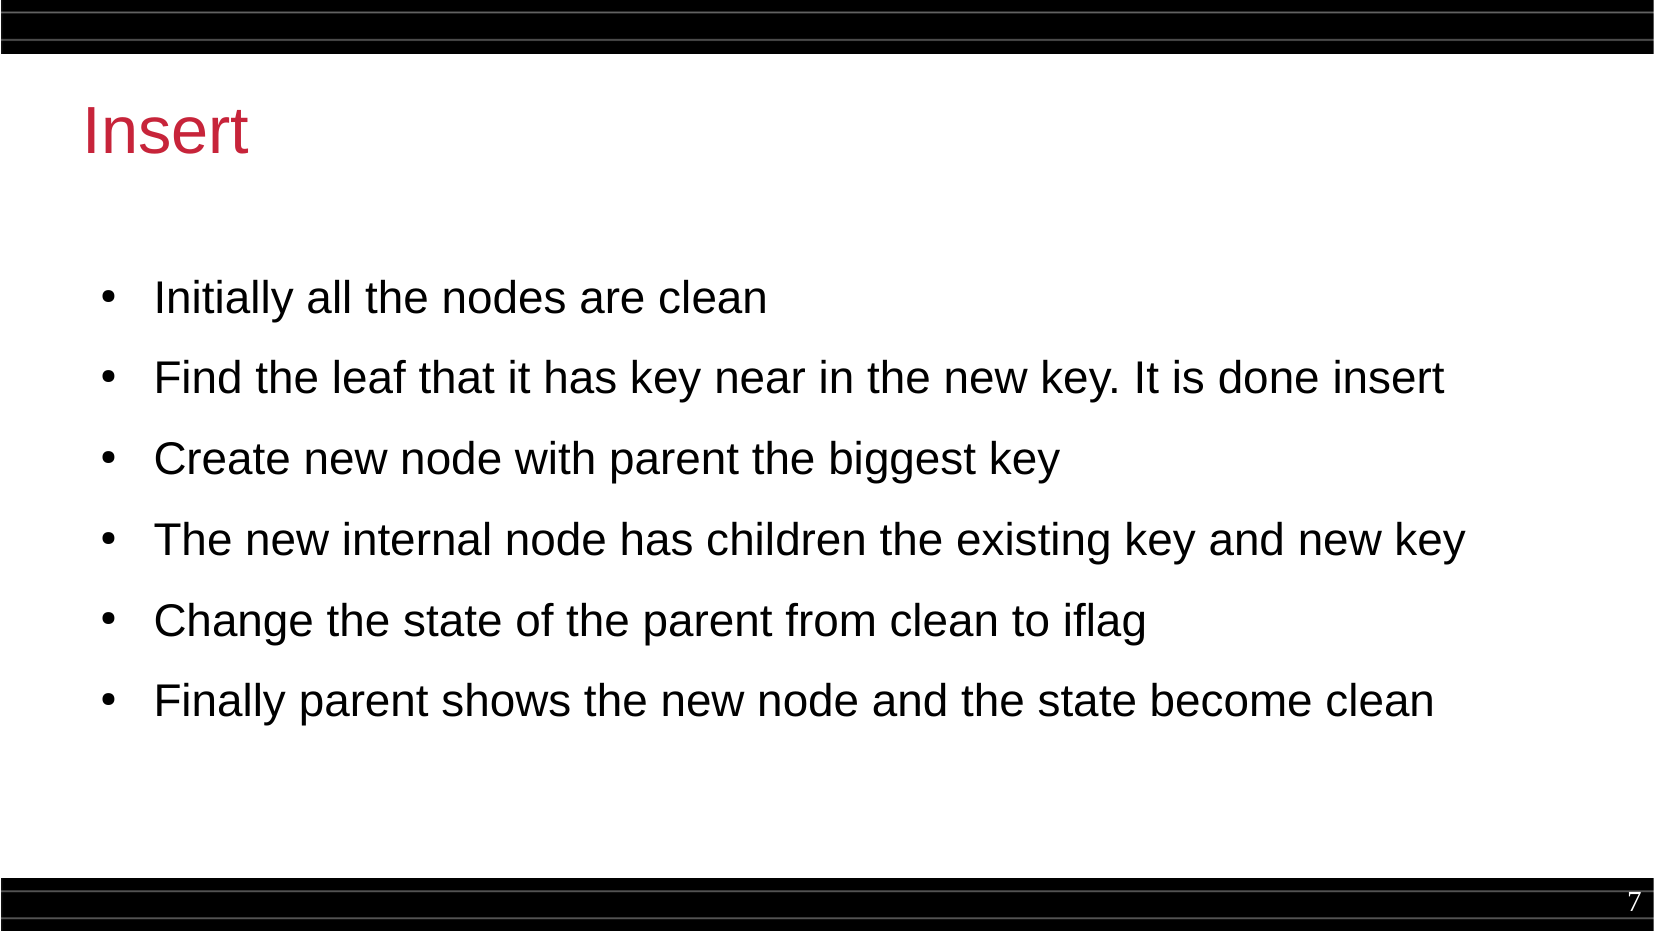

# Insert
Initially all the nodes are clean
Find the leaf that it has key near in the new key. It is done insert
Create new node with parent the biggest key
The new internal node has children the existing key and new key
Change the state of the parent from clean to iflag
Finally parent shows the new node and the state become clean